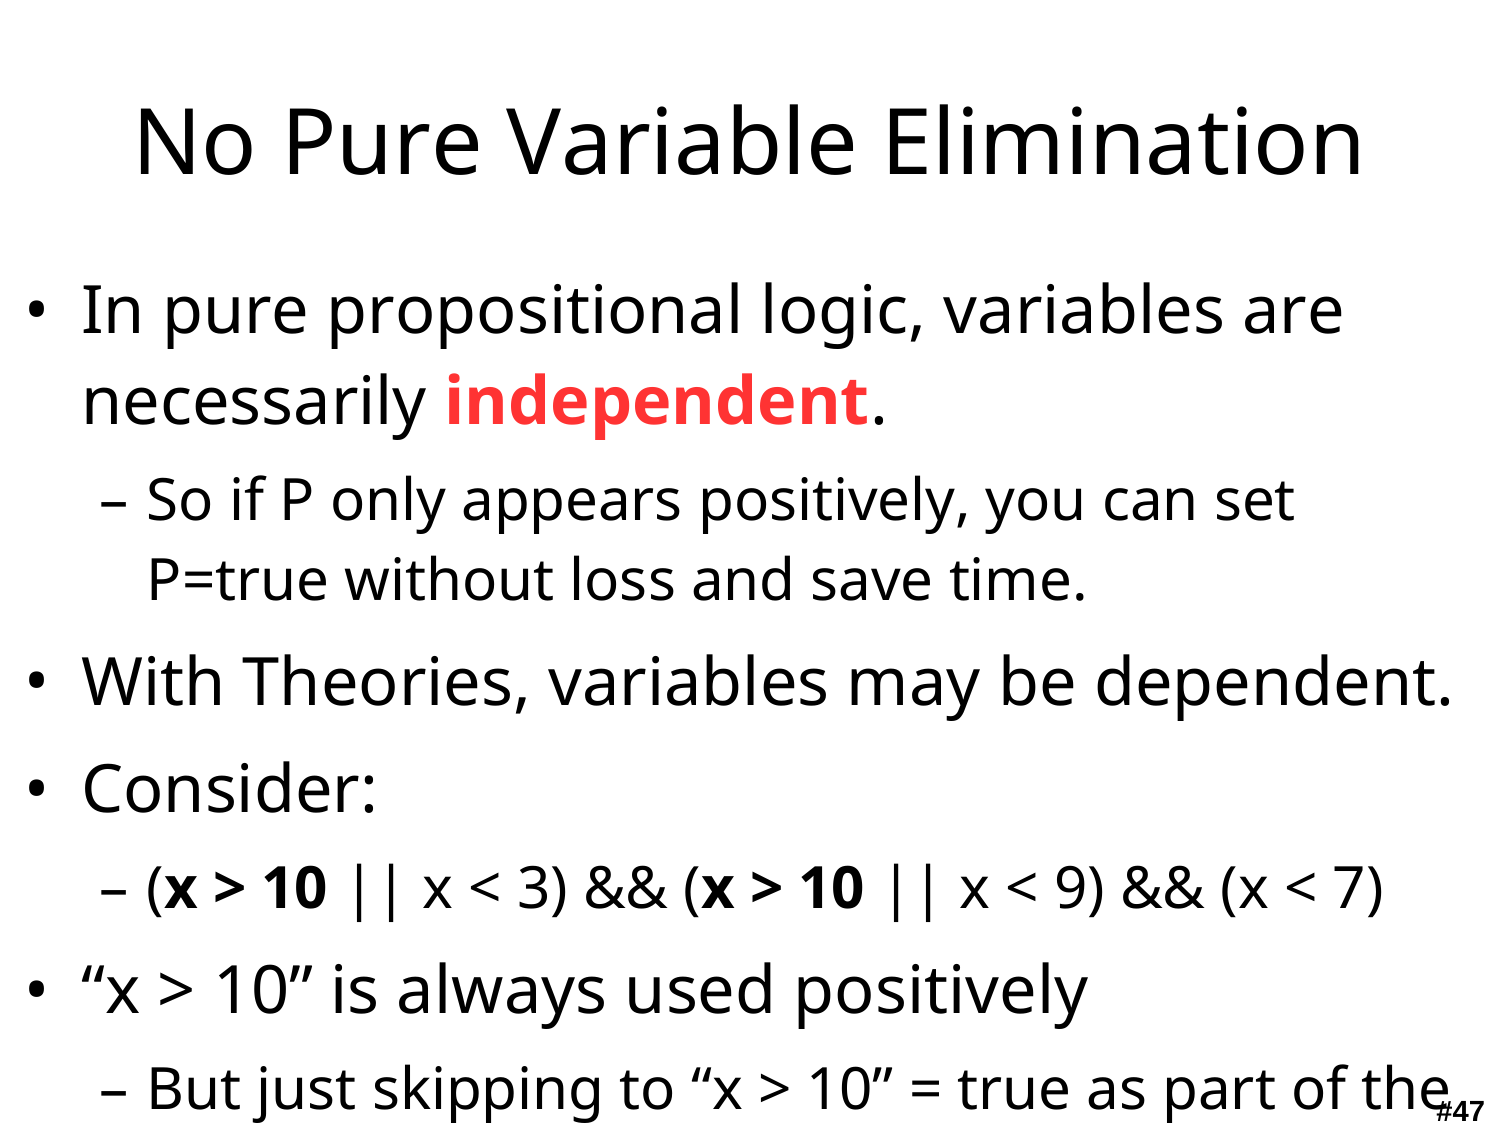

# No Pure Variable Elimination
In pure propositional logic, variables are necessarily independent.
So if P only appears positively, you can set P=true without loss and save time.
With Theories, variables may be dependent.
Consider:
(x > 10 || x < 3) && (x > 10 || x < 9) && (x < 7)
“x > 10” is always used positively
But just skipping to “x > 10” = true as part of the model leads you astray (makes the others false)!
47